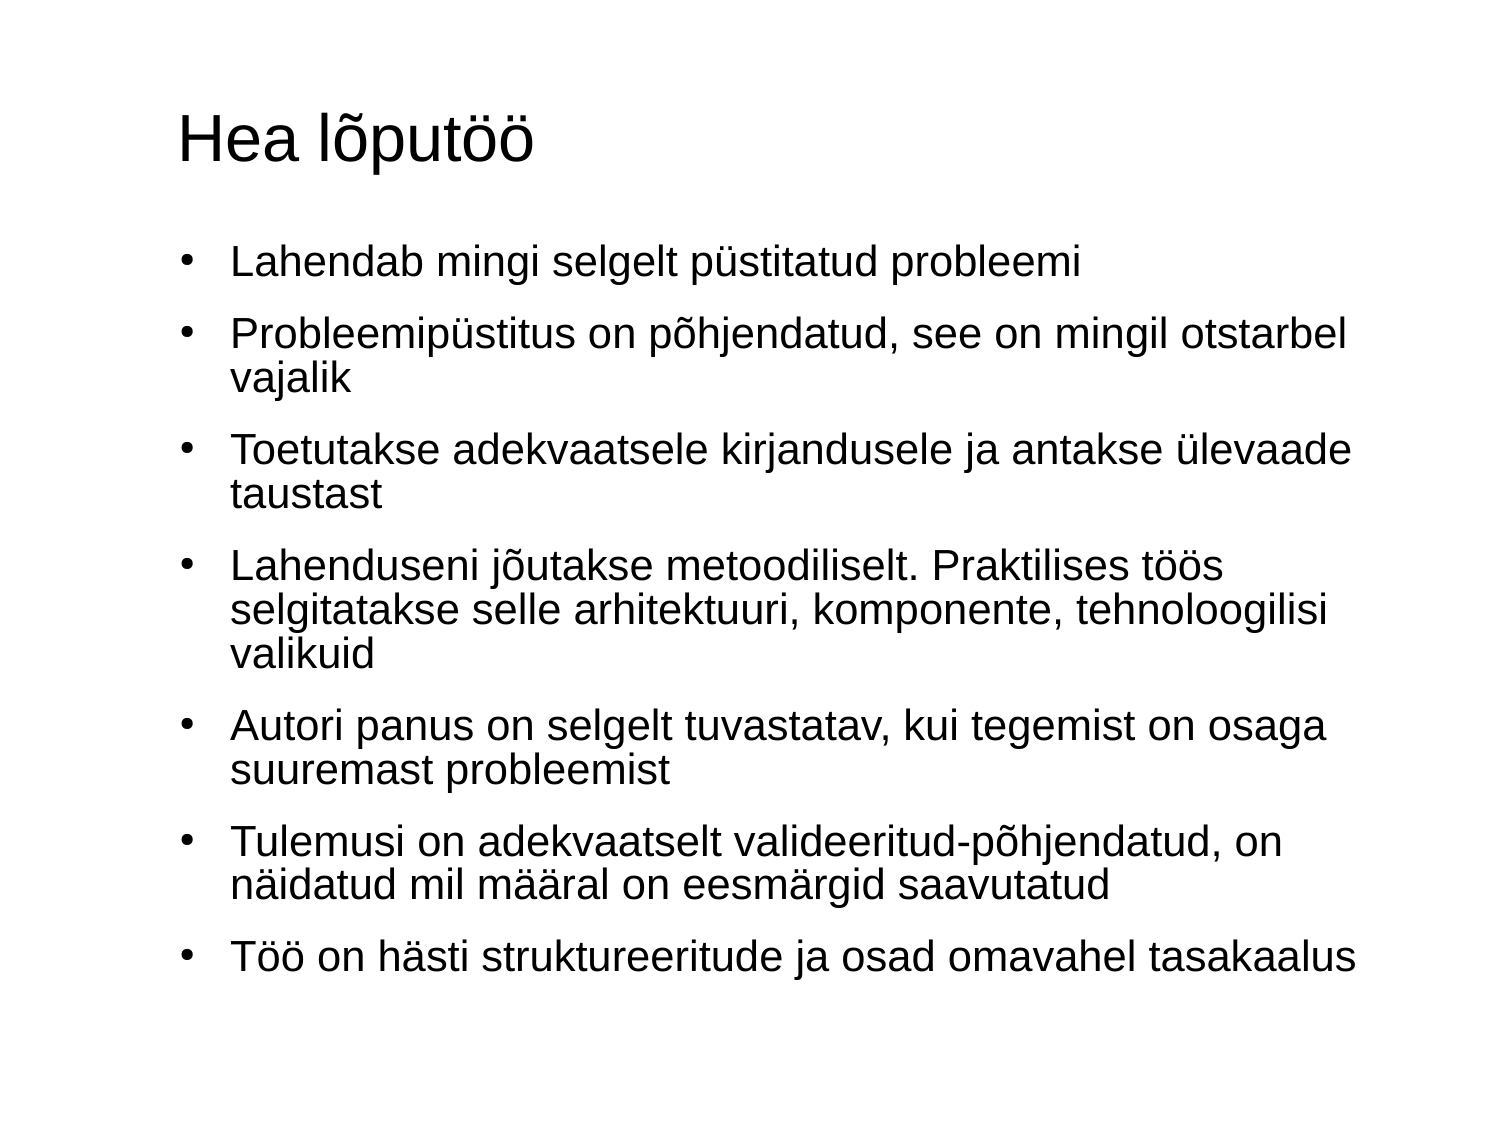

# Hea lõputöö
Lahendab mingi selgelt püstitatud probleemi
Probleemipüstitus on põhjendatud, see on mingil otstarbel vajalik
Toetutakse adekvaatsele kirjandusele ja antakse ülevaade taustast
Lahenduseni jõutakse metoodiliselt. Praktilises töös selgitatakse selle arhitektuuri, komponente, tehnoloogilisi valikuid
Autori panus on selgelt tuvastatav, kui tegemist on osaga suuremast probleemist
Tulemusi on adekvaatselt valideeritud-põhjendatud, on näidatud mil määral on eesmärgid saavutatud
Töö on hästi struktureeritude ja osad omavahel tasakaalus